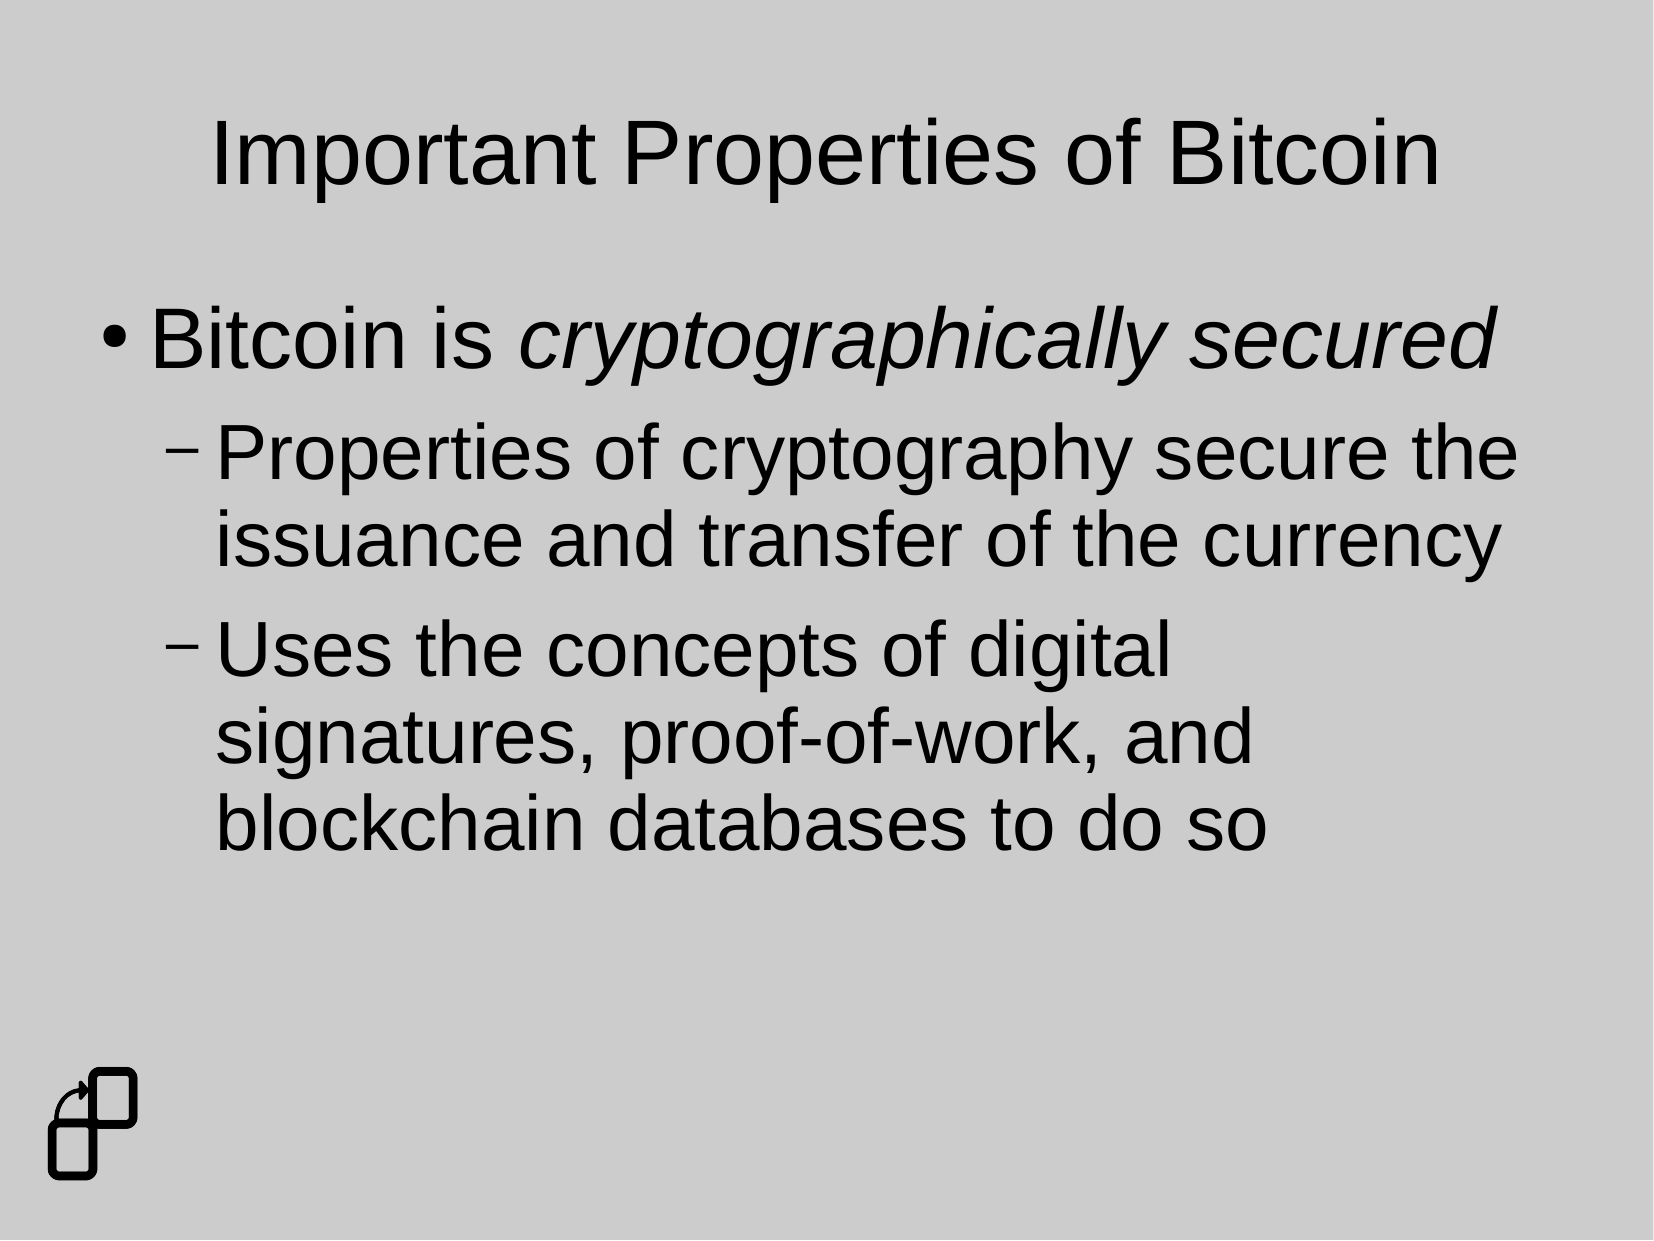

# Important Properties of Bitcoin
Bitcoin is cryptographically secured
Properties of cryptography secure the issuance and transfer of the currency
Uses the concepts of digital signatures, proof-of-work, and blockchain databases to do so